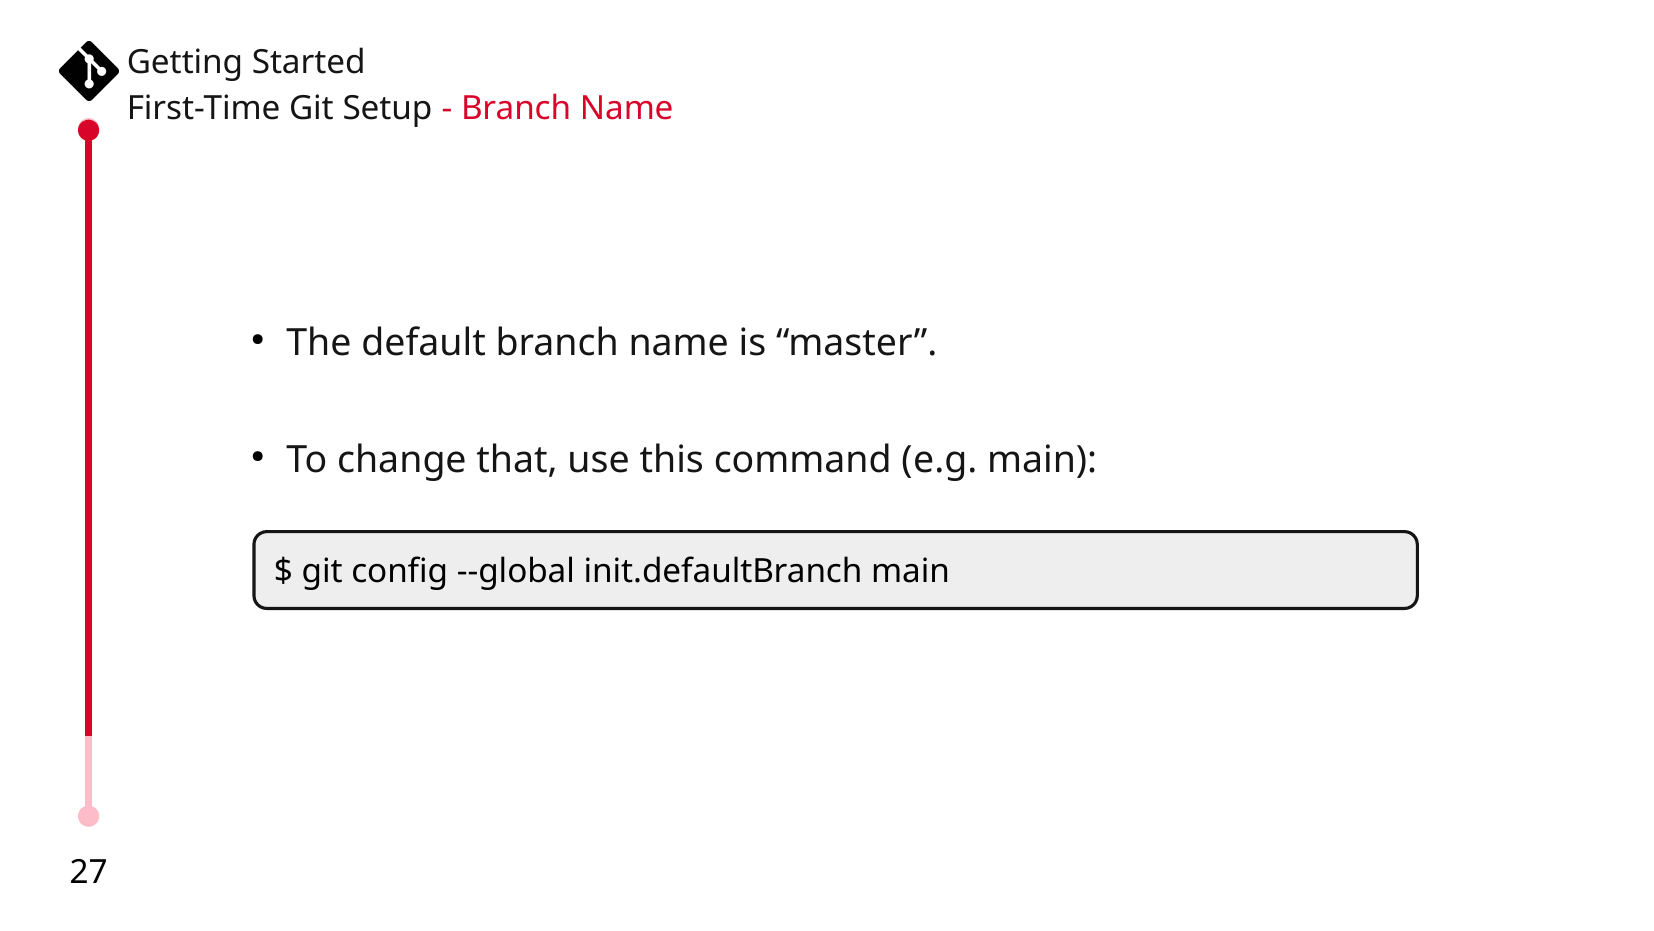

Getting Started
First-Time Git Setup - Branch Name
The default branch name is “master”.
To change that, use this command (e.g. main):
$ git config --global init.defaultBranch main
27